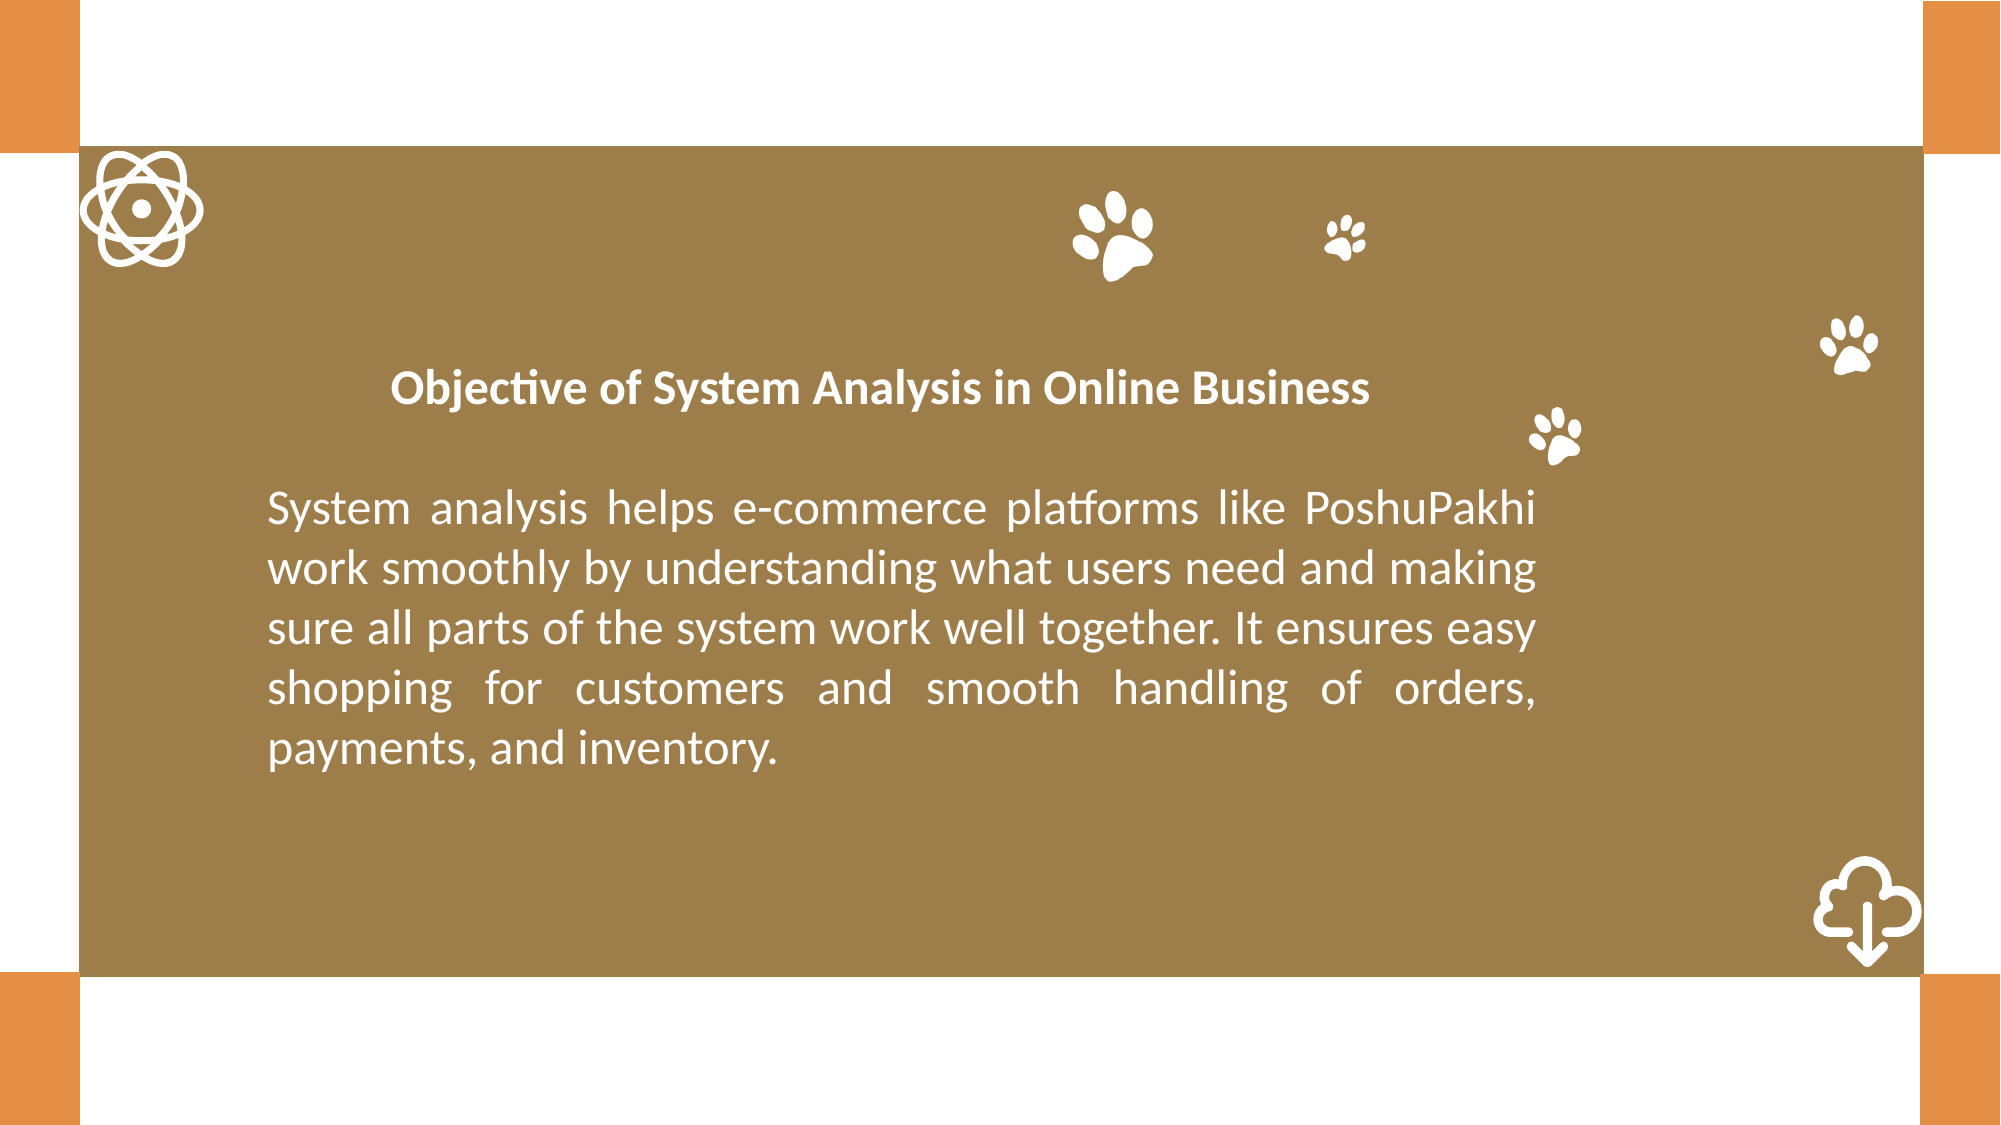

Objective of System Analysis in Online Business
System analysis helps e-commerce platforms like PoshuPakhi work smoothly by understanding what users need and making sure all parts of the system work well together. It ensures easy shopping for customers and smooth handling of orders, payments, and inventory.